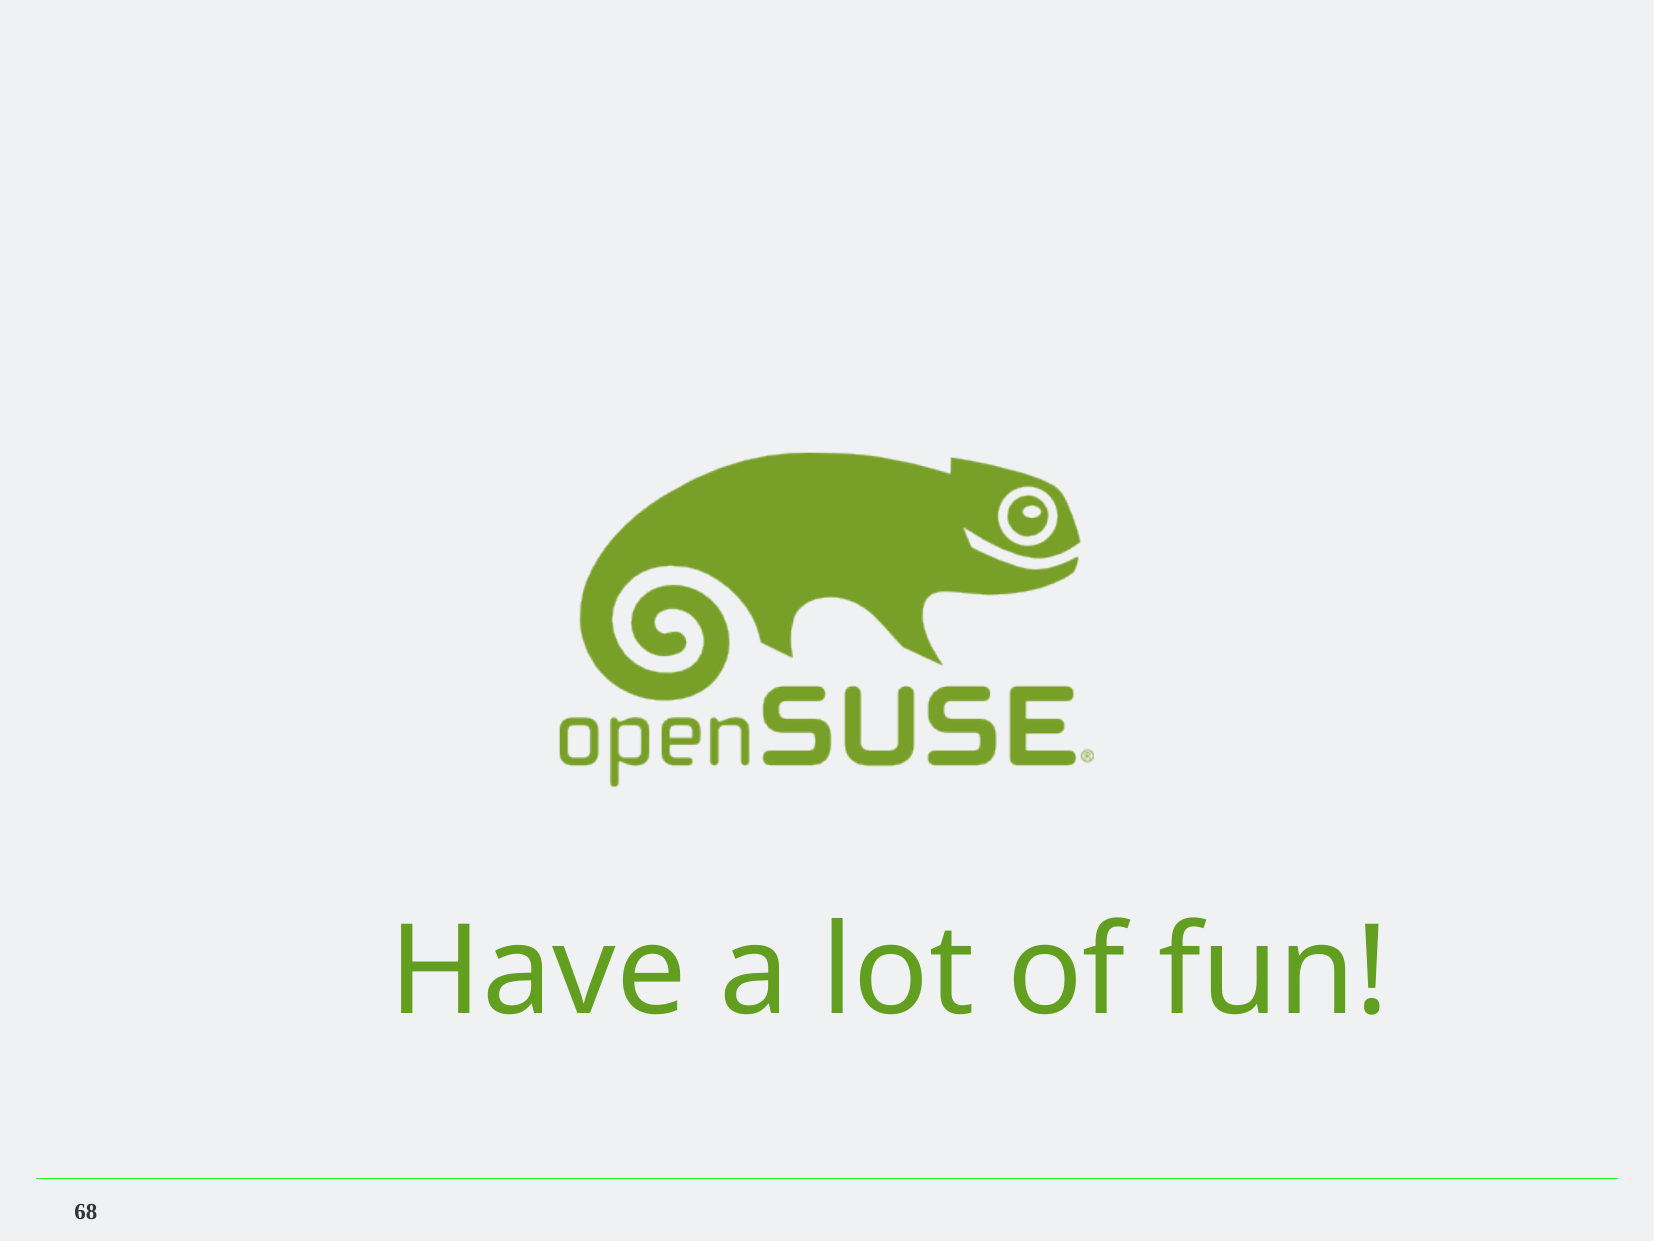

Have a lot of fun!
68
#